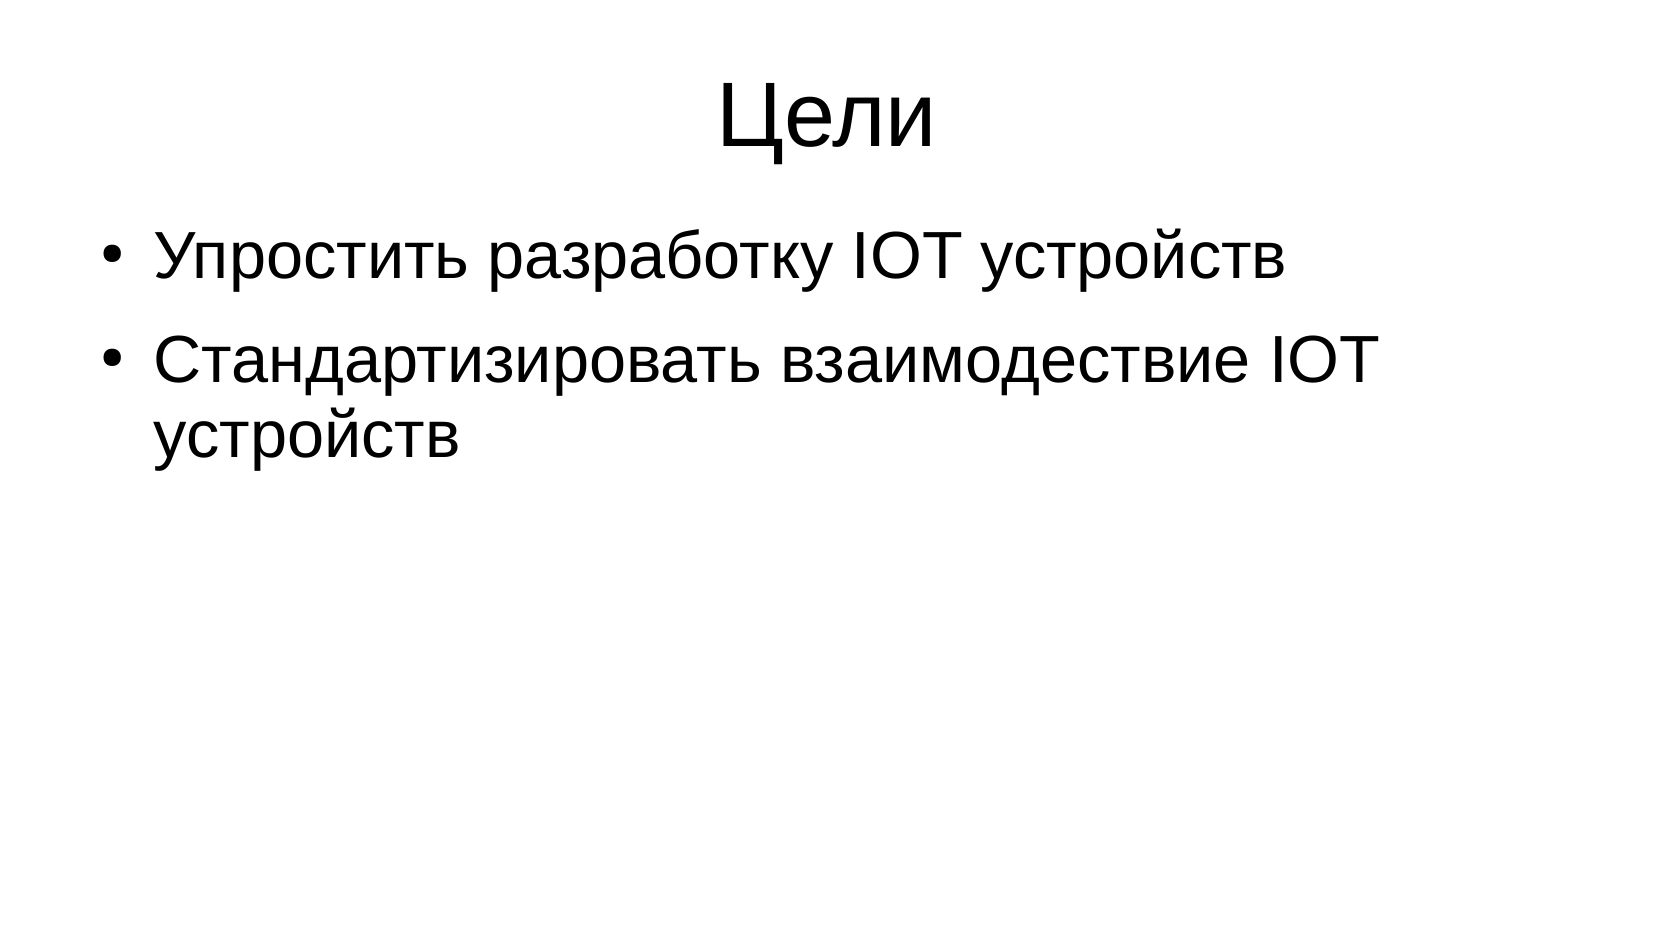

# Цели
Упростить разработку IOT устройств
Стандартизировать взаимодествие IOT устройств